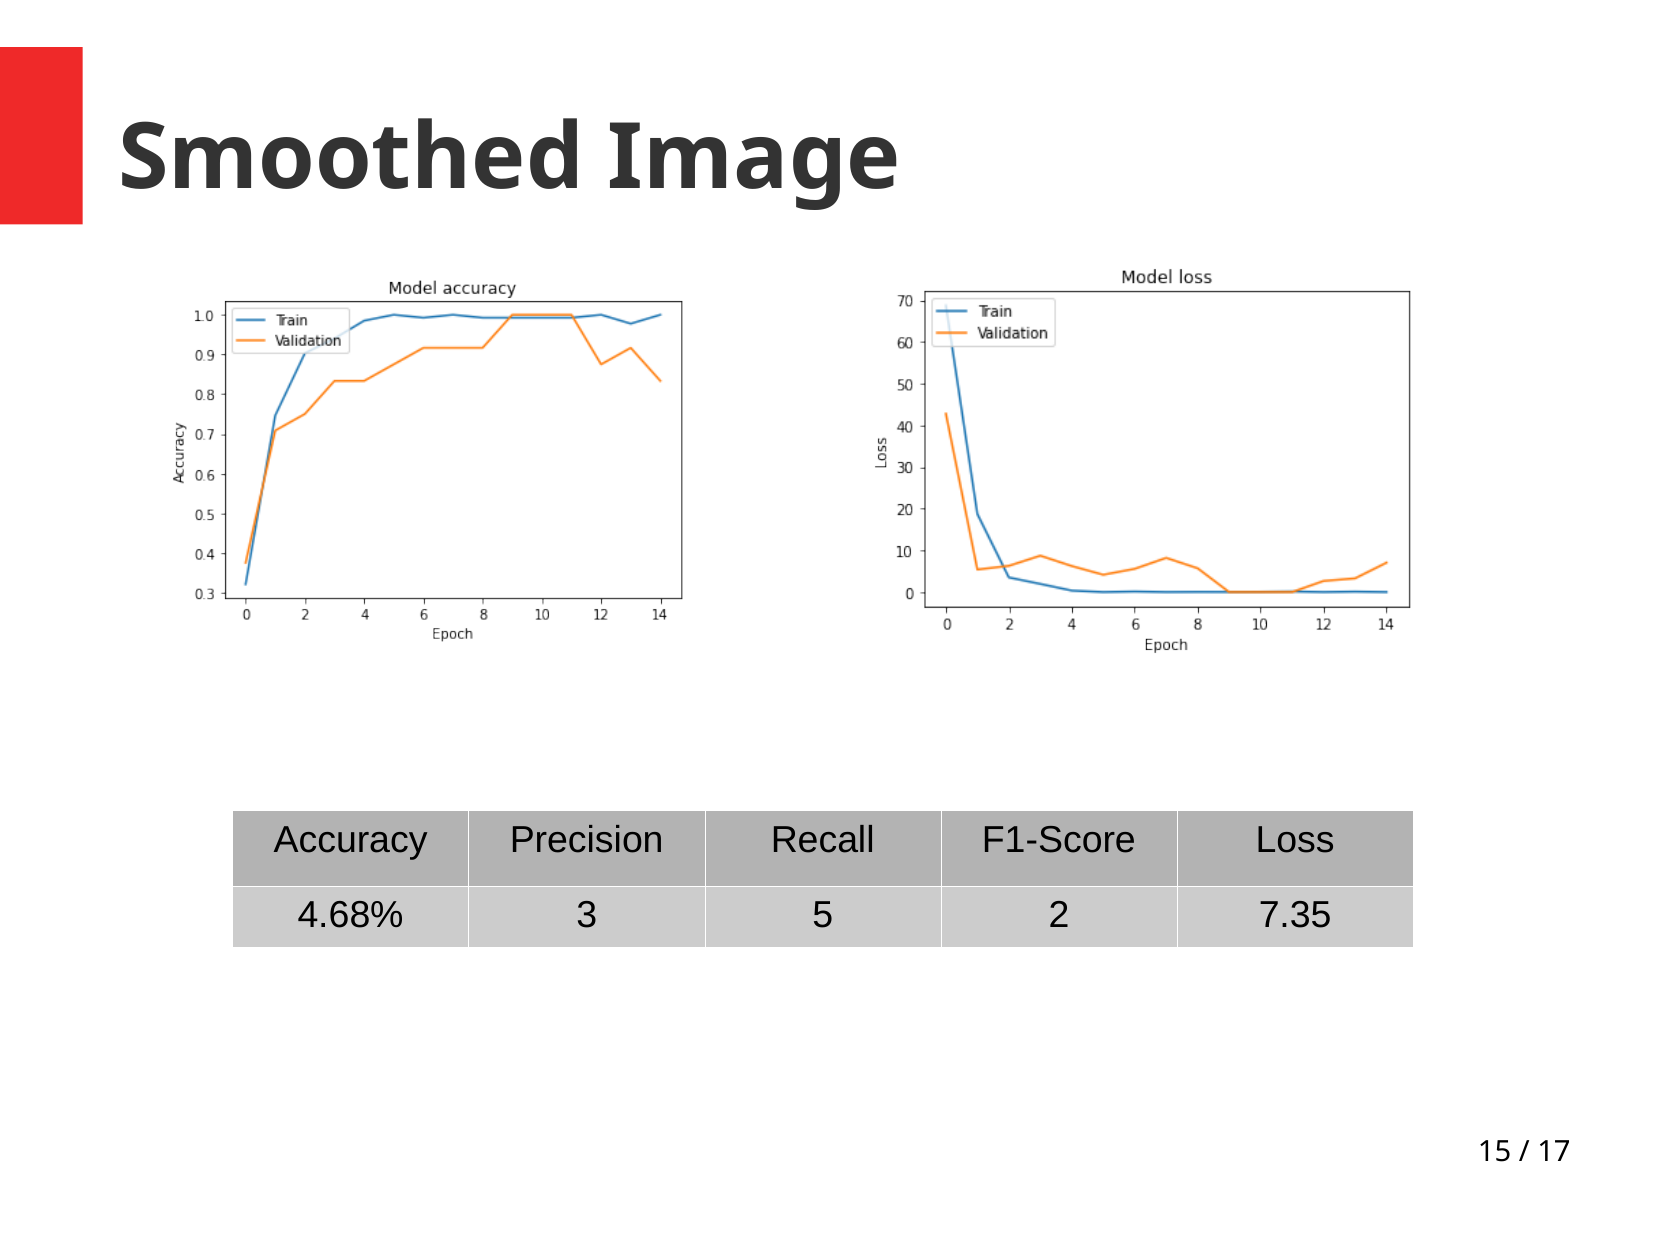

# Smoothed Image
| Accuracy | Precision | Recall | F1-Score | Loss |
| --- | --- | --- | --- | --- |
| 4.68% | 3 | 5 | 2 | 7.35 |
15